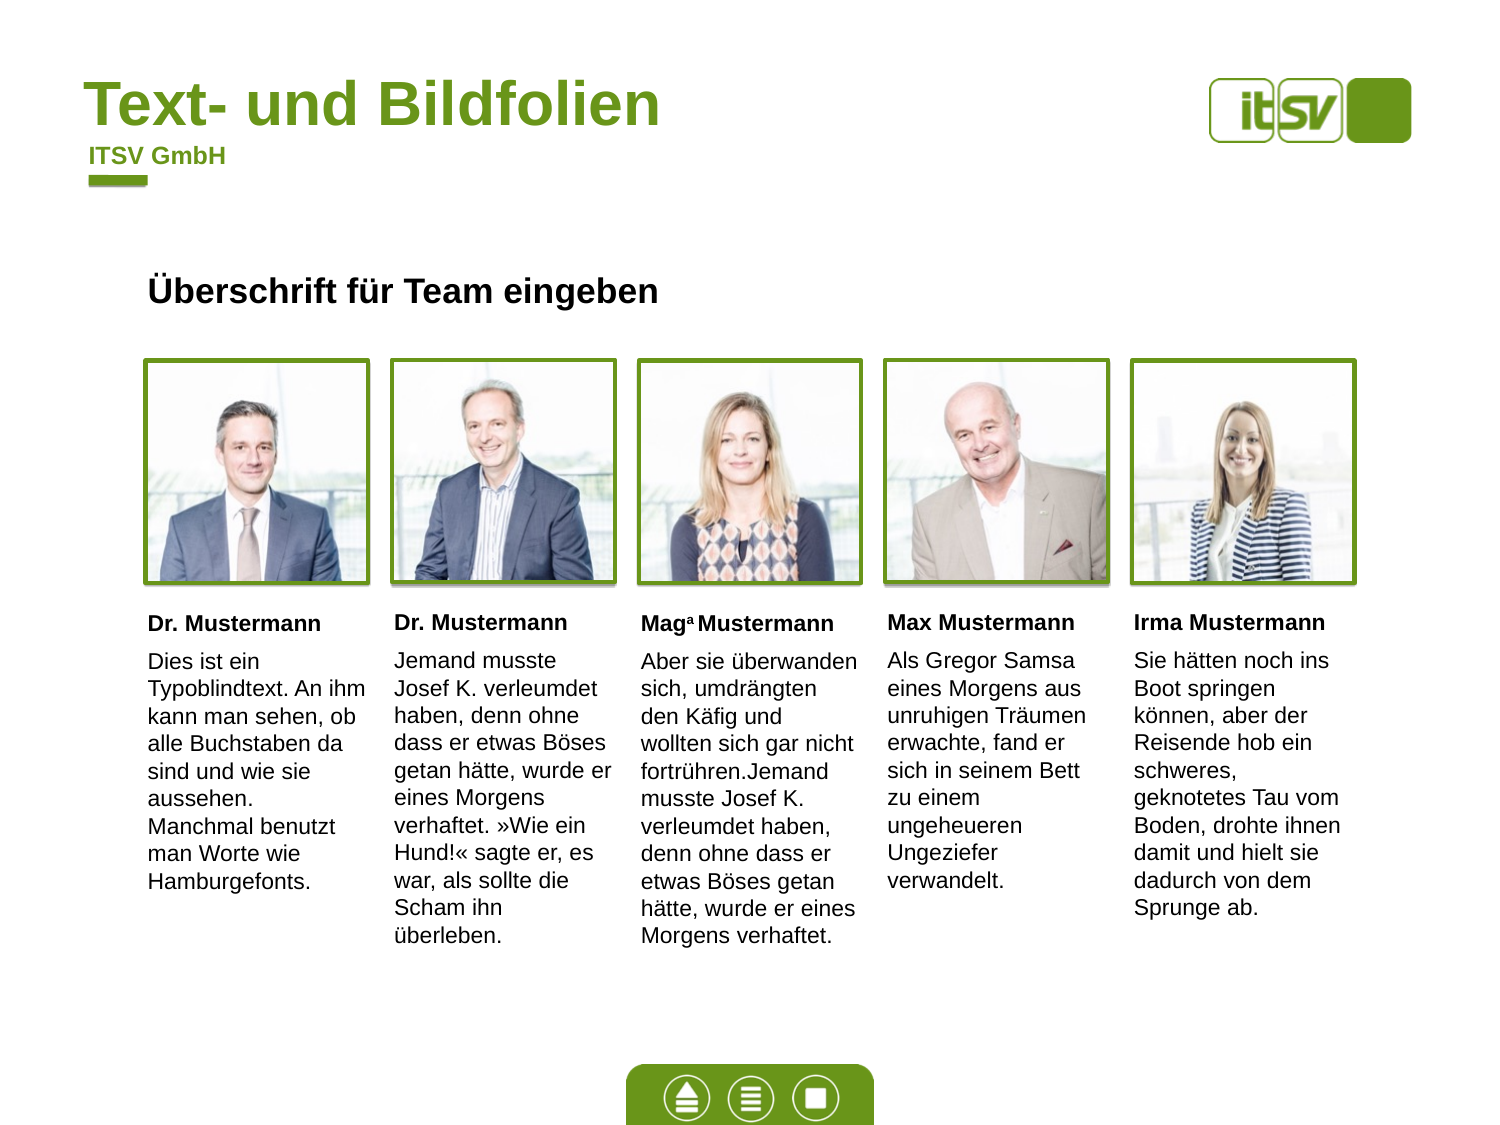

# Text- und Bildfolien
Überschrift für Team eingeben
Dr. Mustermann
Jemand musste Josef K. verleumdet haben, denn ohne dass er etwas Böses getan hätte, wurde er eines Morgens verhaftet. »Wie ein Hund!« sagte er, es war, als sollte die Scham ihn überleben.
Max Mustermann
Als Gregor Samsa eines Morgens aus unruhigen Träumen erwachte, fand er sich in seinem Bett zu einem ungeheueren Ungeziefer verwandelt.
Irma Mustermann
Sie hätten noch ins Boot springen können, aber der Reisende hob ein schweres, geknotetes Tau vom Boden, drohte ihnen damit und hielt sie dadurch von dem Sprunge ab.
Dr. Mustermann
Dies ist ein Typoblindtext. An ihm kann man sehen, ob alle Buchstaben da sind und wie sie aussehen. Manchmal benutzt man Worte wie Hamburgefonts.
Maga Mustermann
Aber sie überwanden sich, umdrängten den Käfig und wollten sich gar nicht fortrühren.Jemand musste Josef K. verleumdet haben, denn ohne dass er etwas Böses getan hätte, wurde er eines Morgens verhaftet.